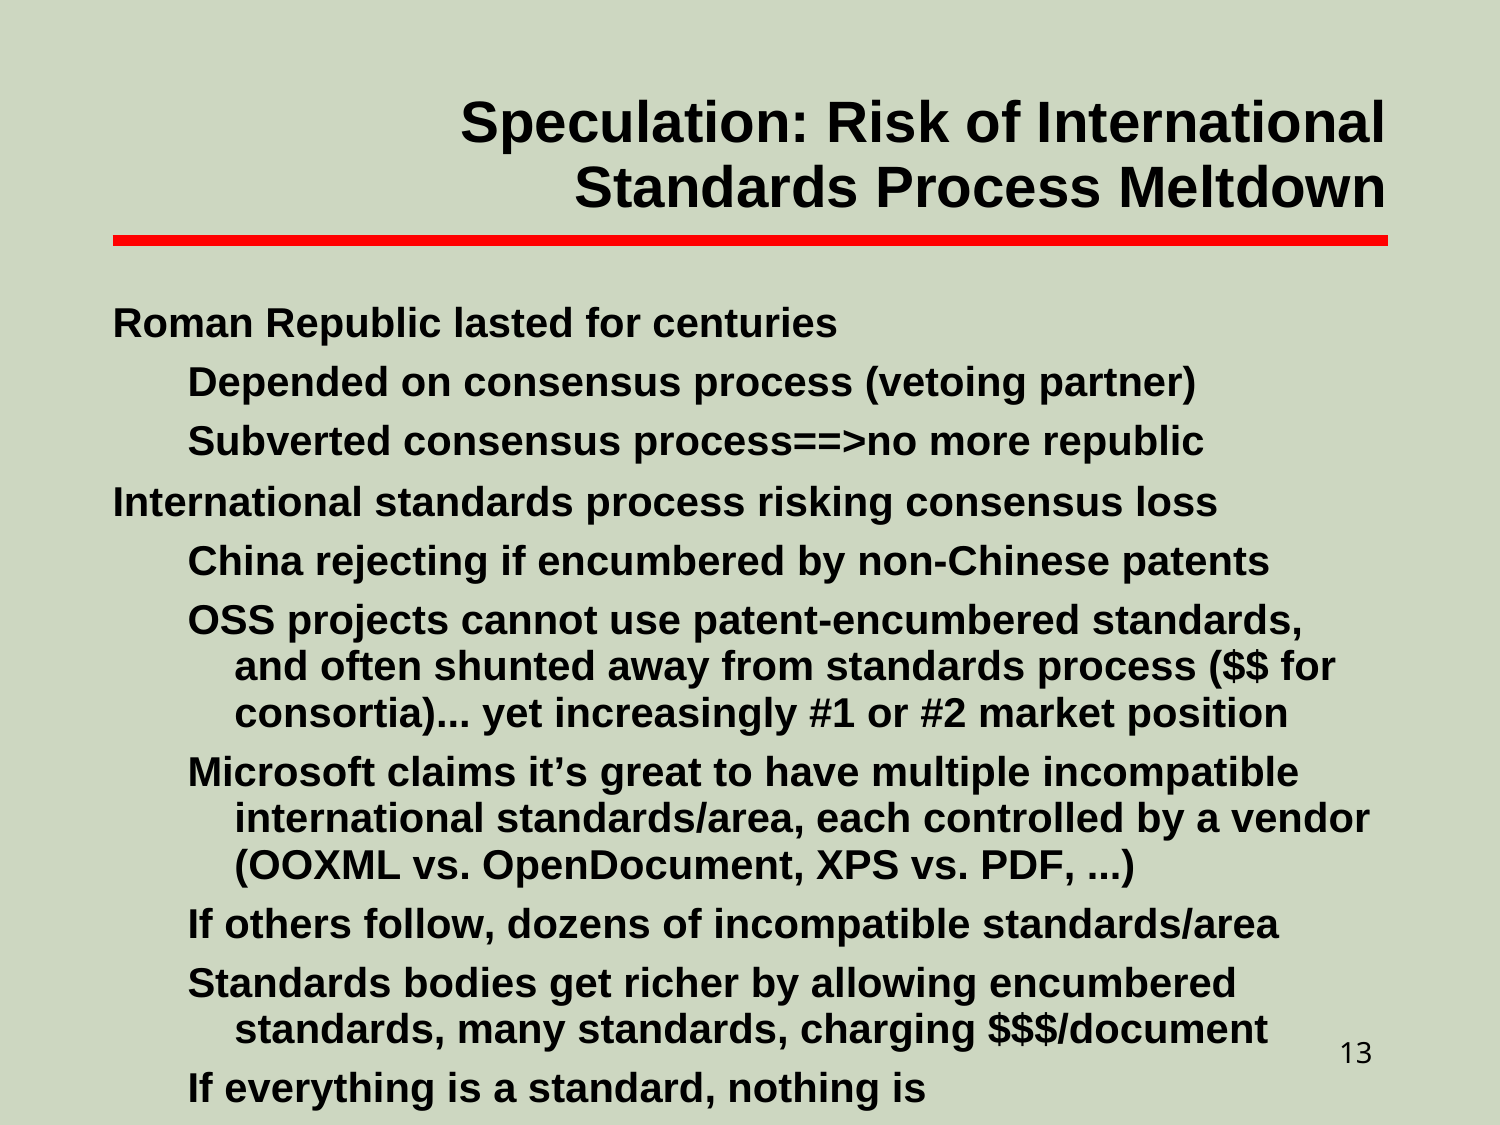

# Speculation: Risk of International Standards Process Meltdown
Roman Republic lasted for centuries
Depended on consensus process (vetoing partner)
Subverted consensus process==>no more republic
International standards process risking consensus loss
China rejecting if encumbered by non-Chinese patents
OSS projects cannot use patent-encumbered standards, and often shunted away from standards process ($$ for consortia)... yet increasingly #1 or #2 market position
Microsoft claims it’s great to have multiple incompatible international standards/area, each controlled by a vendor (OOXML vs. OpenDocument, XPS vs. PDF, ...)
If others follow, dozens of incompatible standards/area
Standards bodies get richer by allowing encumbered standards, many standards, charging $$$/document
If everything is a standard, nothing is